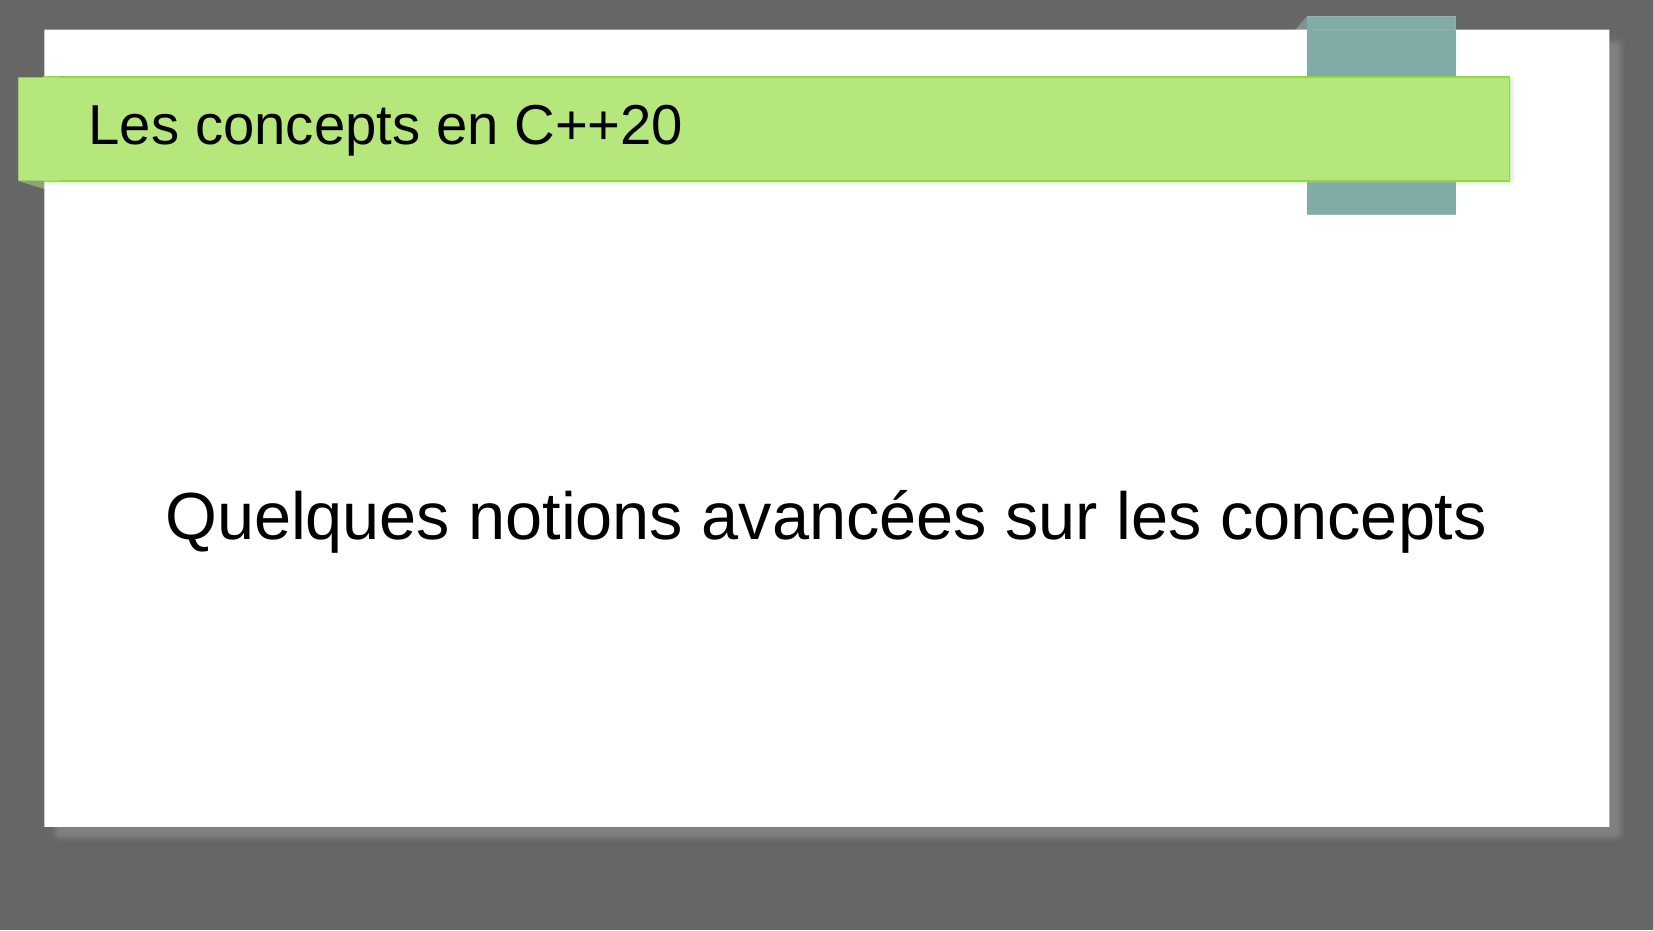

# Les concepts en C++20
Quelques notions avancées sur les concepts